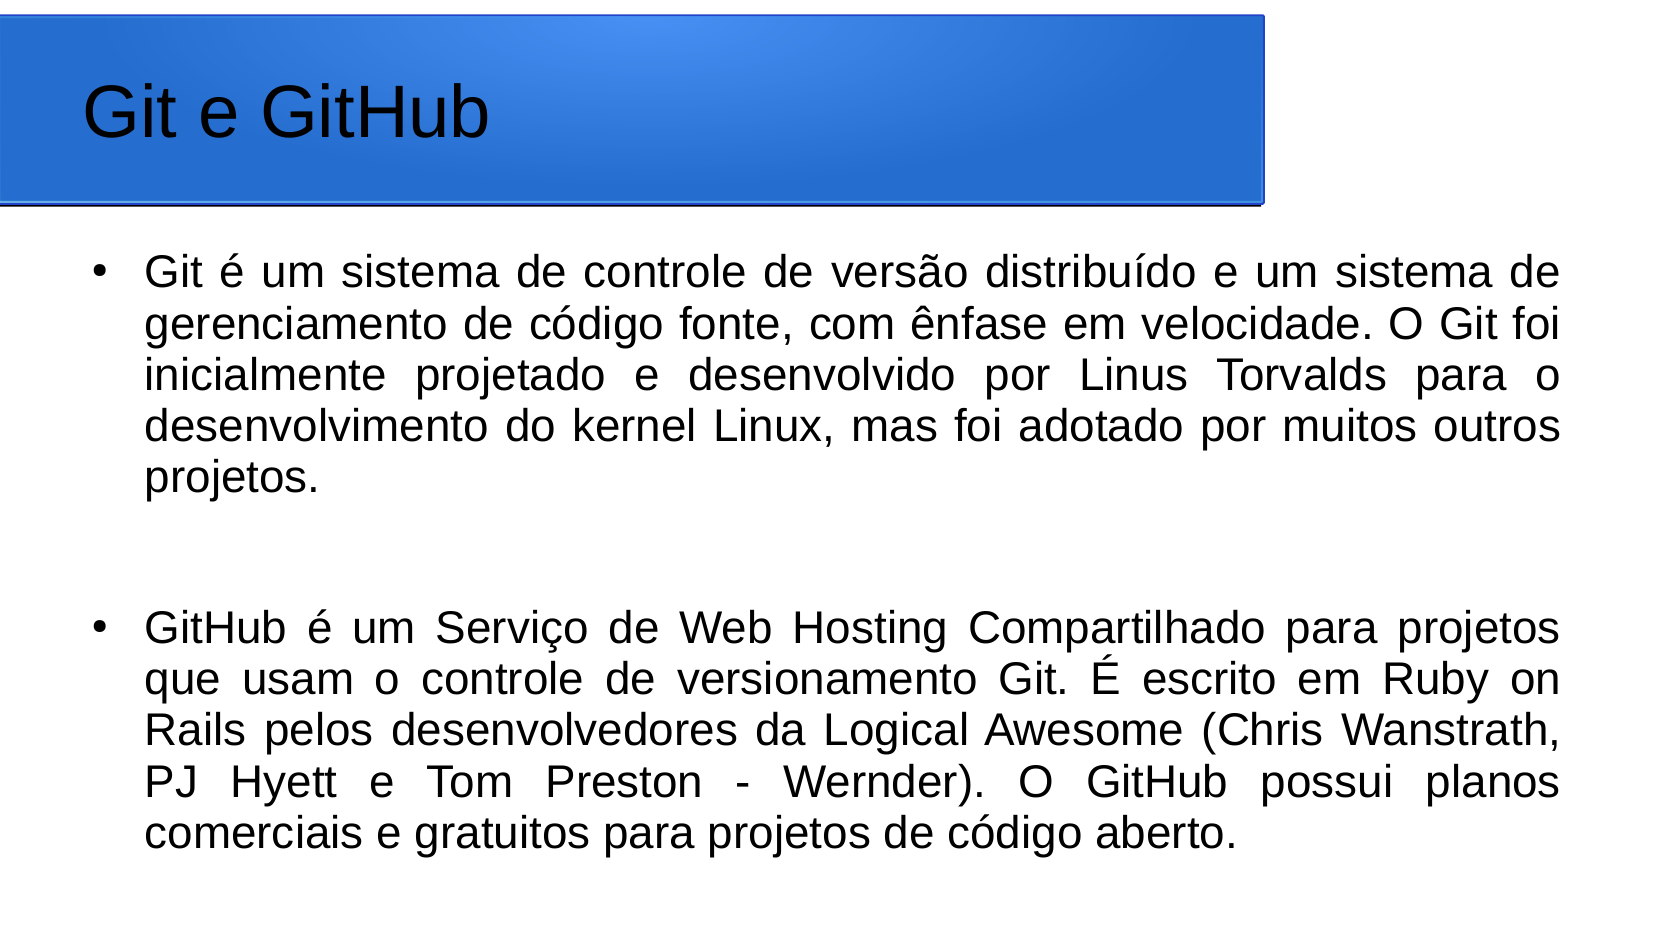

# Git e GitHub
Git é um sistema de controle de versão distribuído e um sistema de gerenciamento de código fonte, com ênfase em velocidade. O Git foi inicialmente projetado e desenvolvido por Linus Torvalds para o desenvolvimento do kernel Linux, mas foi adotado por muitos outros projetos.
GitHub é um Serviço de Web Hosting Compartilhado para projetos que usam o controle de versionamento Git. É escrito em Ruby on Rails pelos desenvolvedores da Logical Awesome (Chris Wanstrath, PJ Hyett e Tom Preston - Wernder). O GitHub possui planos comerciais e gratuitos para projetos de código aberto.